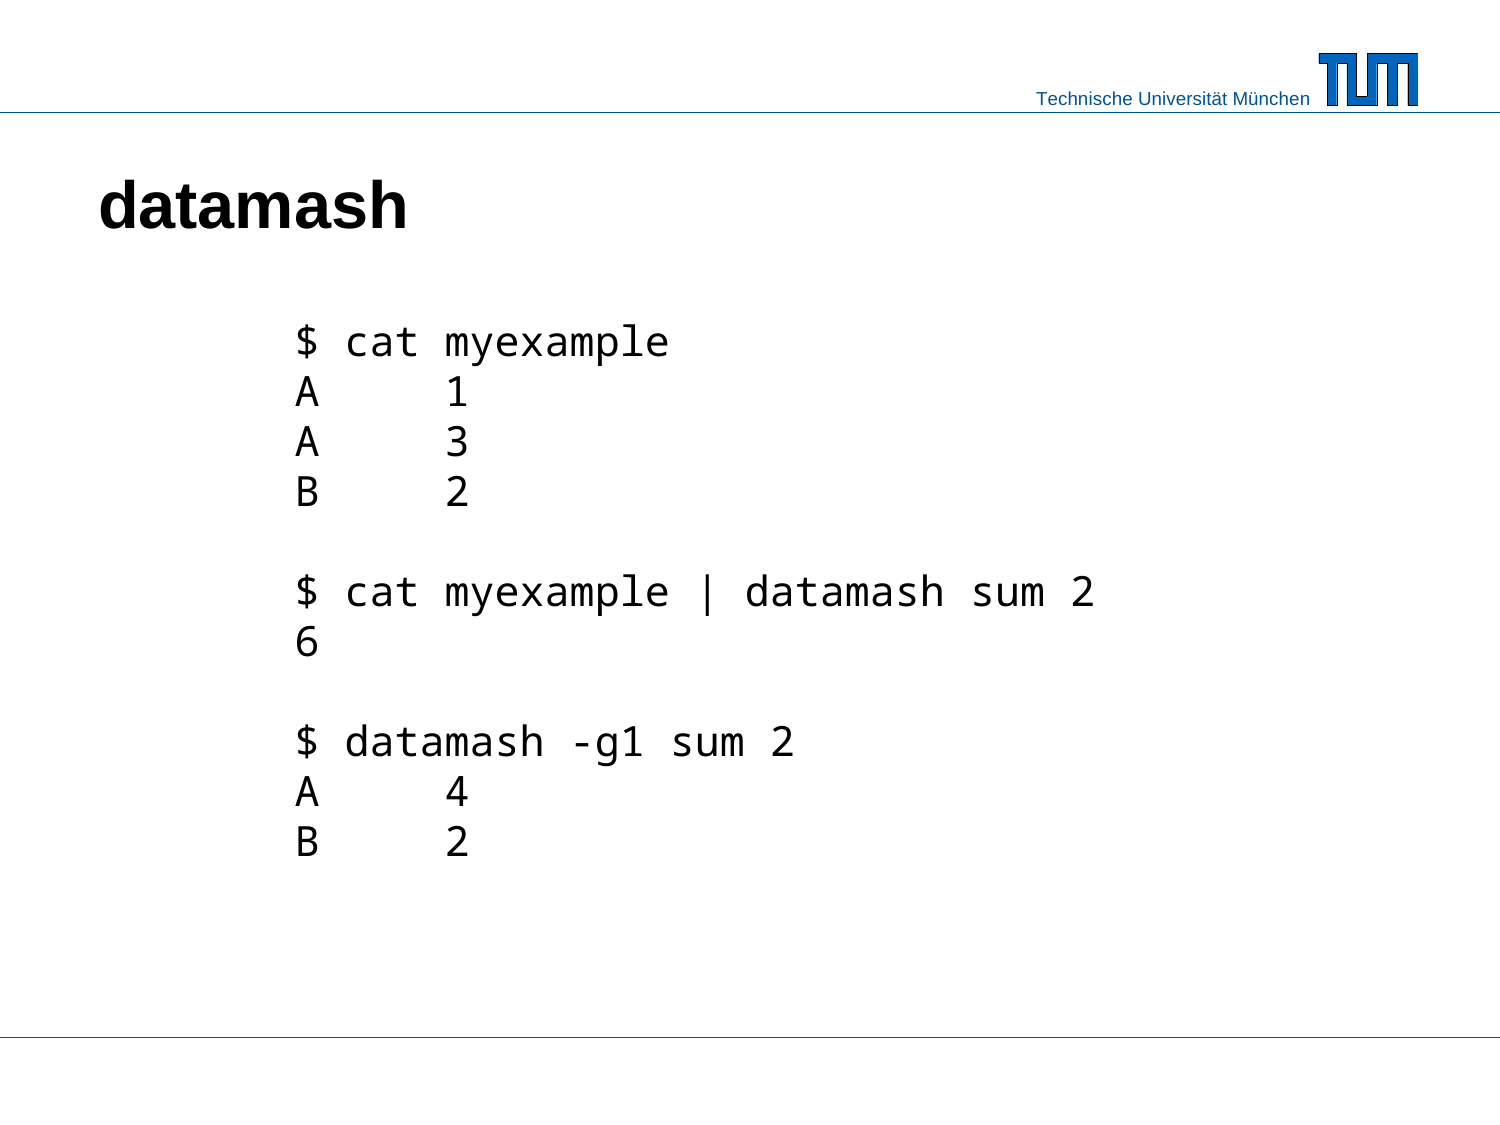

# datamash
$ cat myexample
A	1
A	3
B	2
$ cat myexample | datamash sum 2
6
$ datamash -g1 sum 2
A	4
B	2